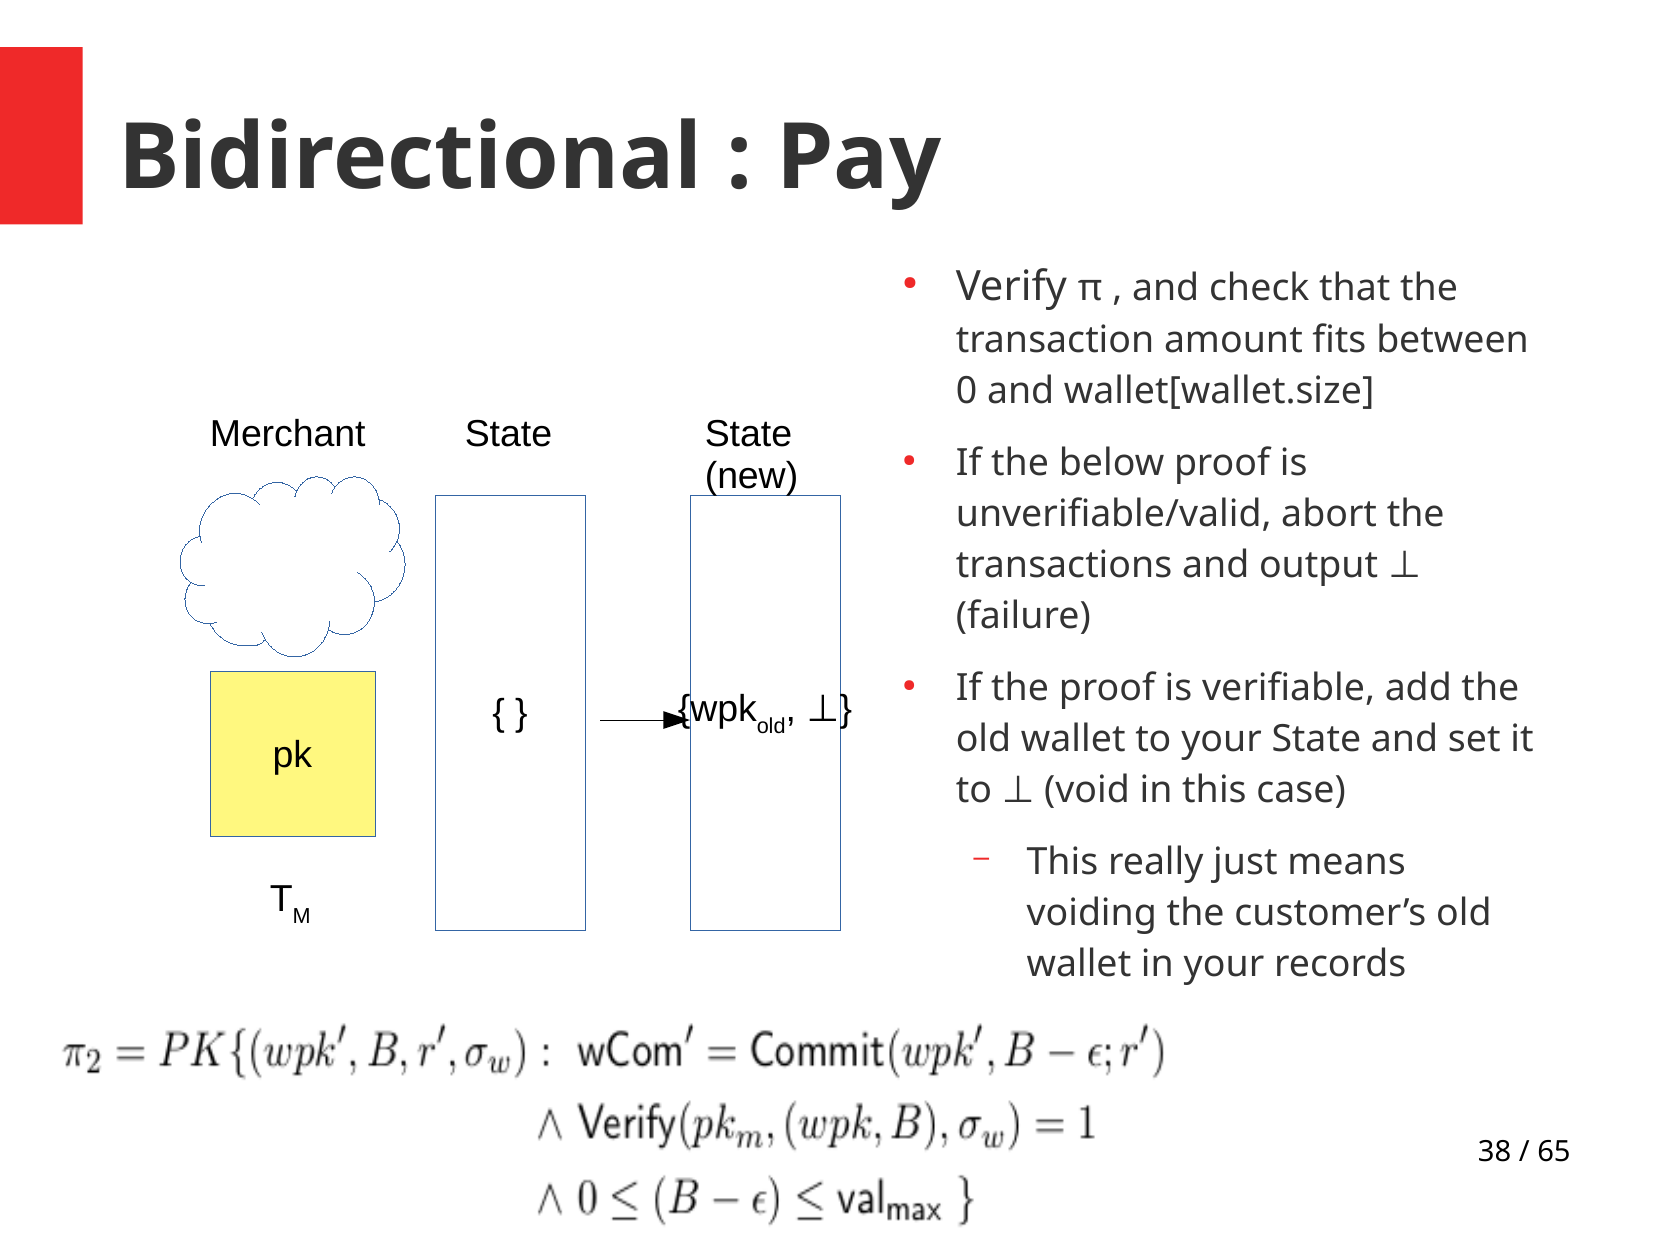

# Bidirectional : Pay
Verify π , and check that the transaction amount fits between 0 and wallet[wallet.size]
If the below proof is unverifiable/valid, abort the transactions and output ⊥ (failure)
If the proof is verifiable, add the old wallet to your State and set it to ⊥ (void in this case)
This really just means voiding the customer’s old wallet in your records
Merchant
State
State
(new)
{ }
{wpkold, ⊥}
pk
TM
38